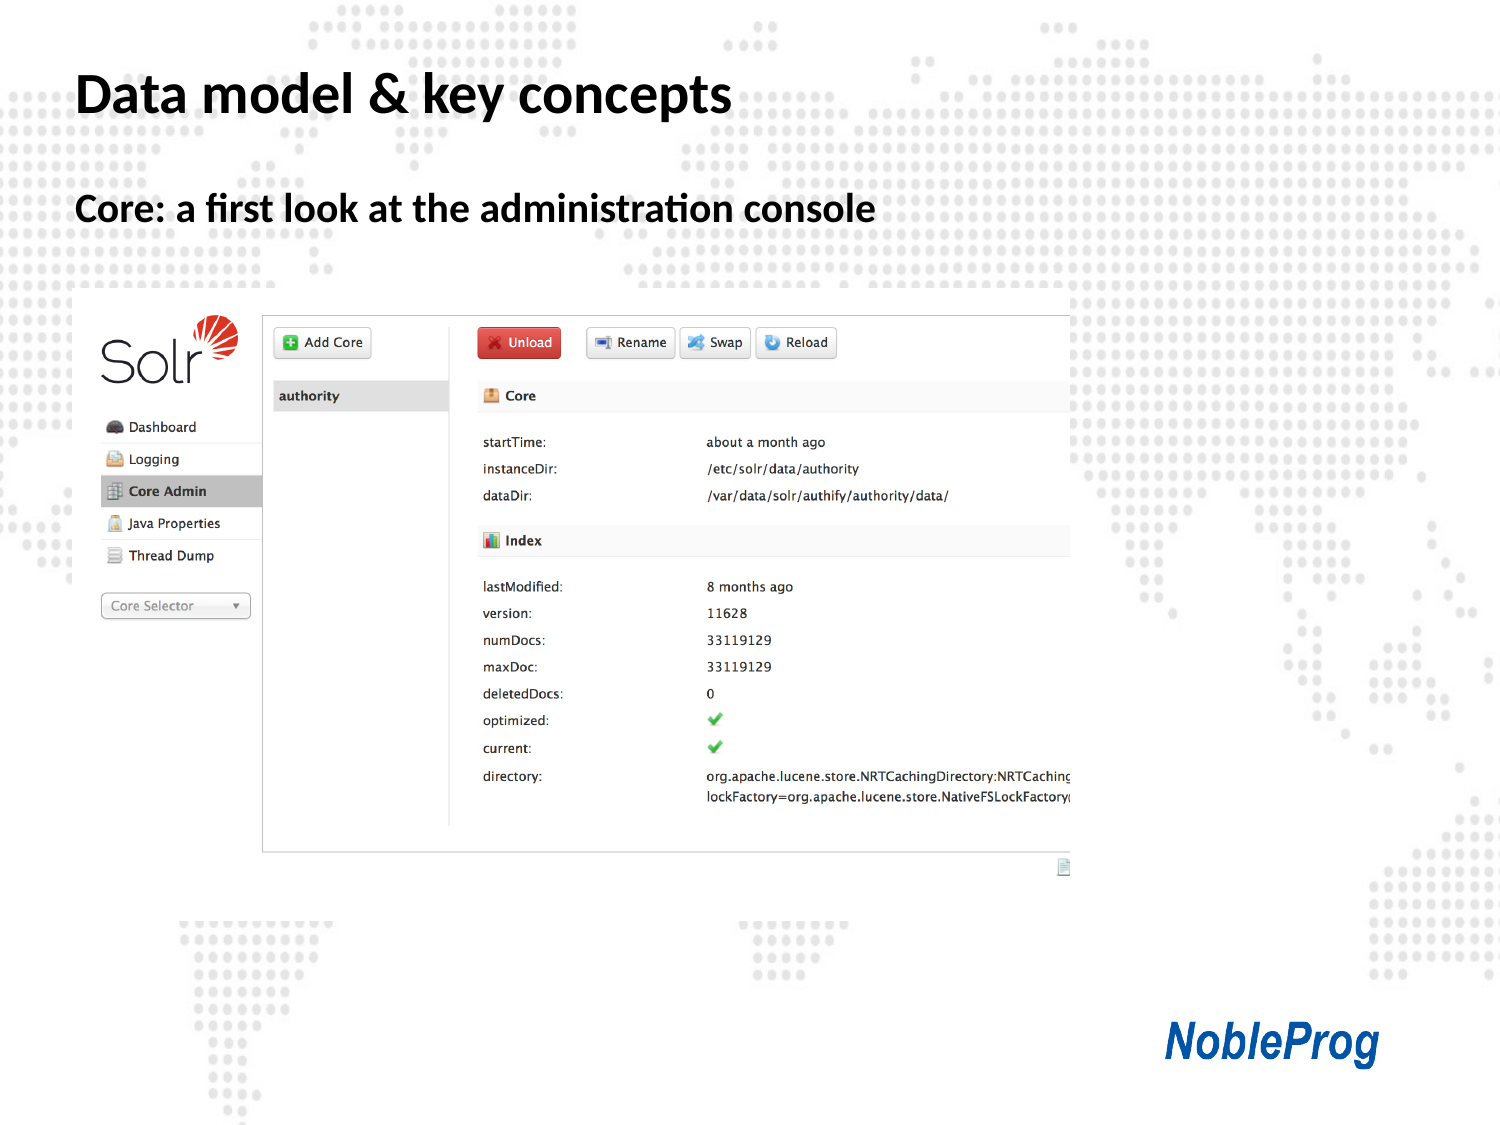

Data model & key concepts
Core: a first look at the administration console